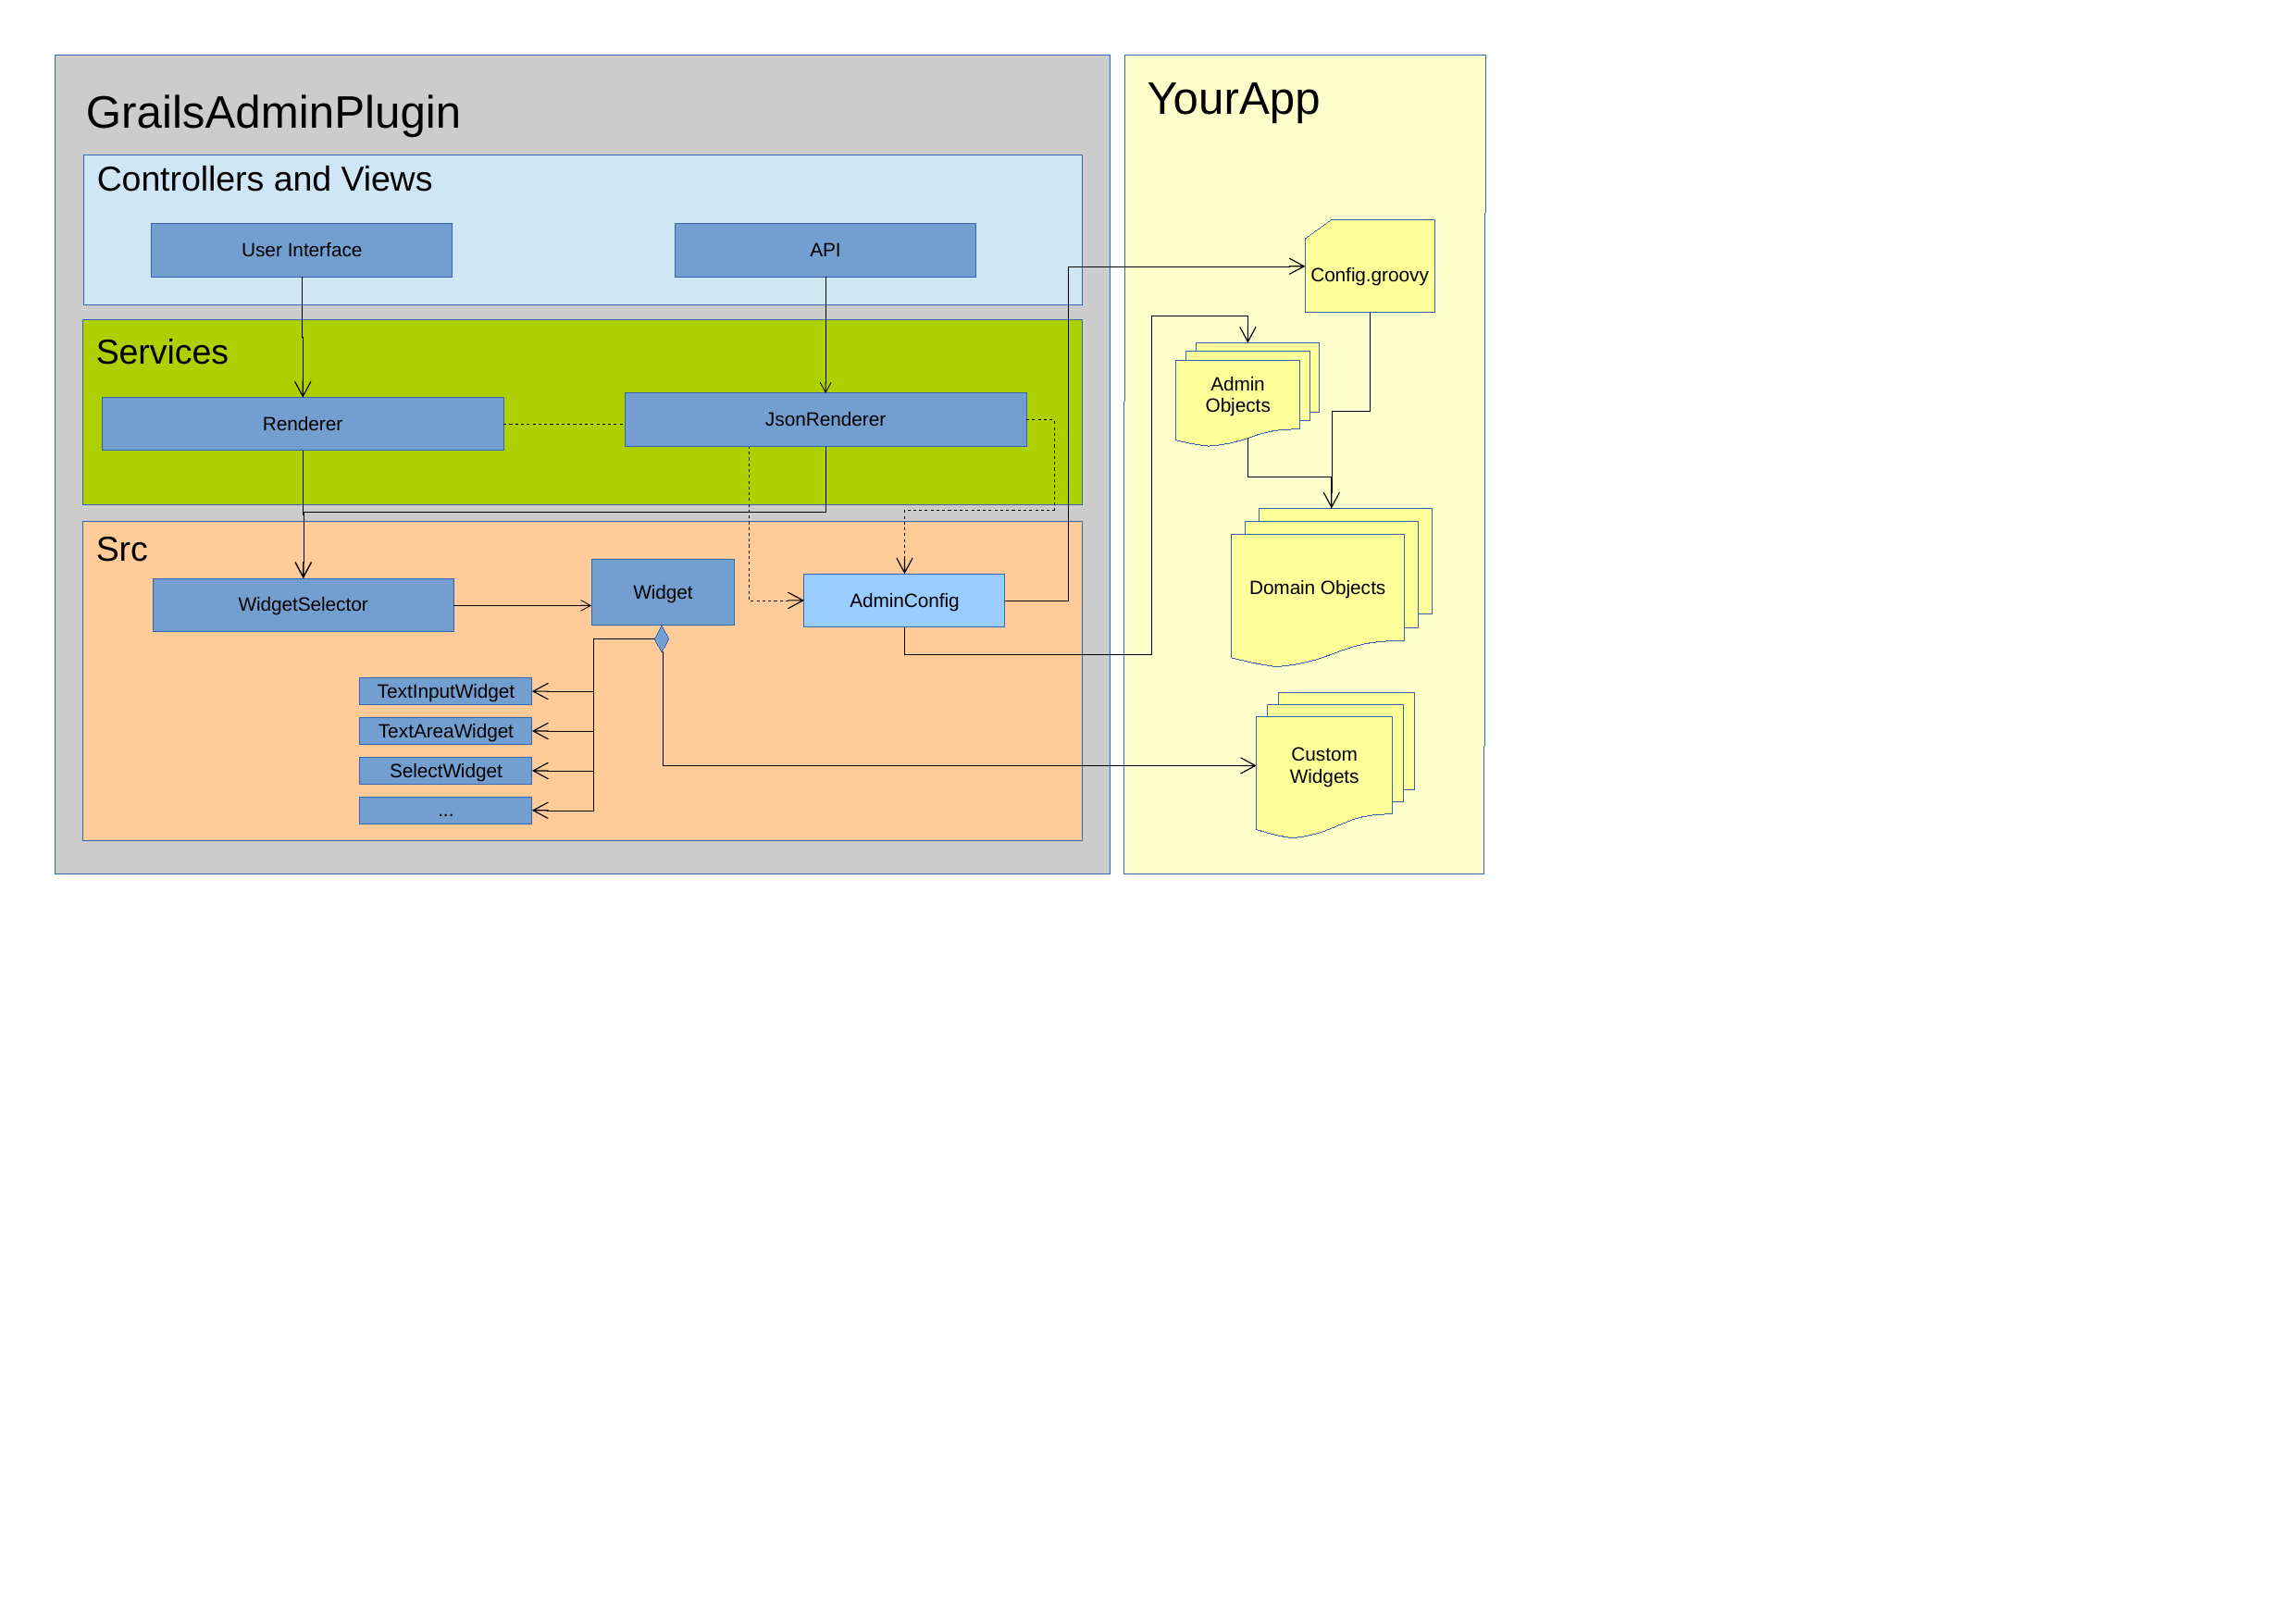

YourApp
GrailsAdminPlugin
Controllers and Views
Config.groovy
User Interface
API
Services
Admin
Objects
JsonRenderer
Renderer
Domain Objects
Src
Widget
AdminConfig
WidgetSelector
TextInputWidget
Custom
Widgets
TextAreaWidget
SelectWidget
...